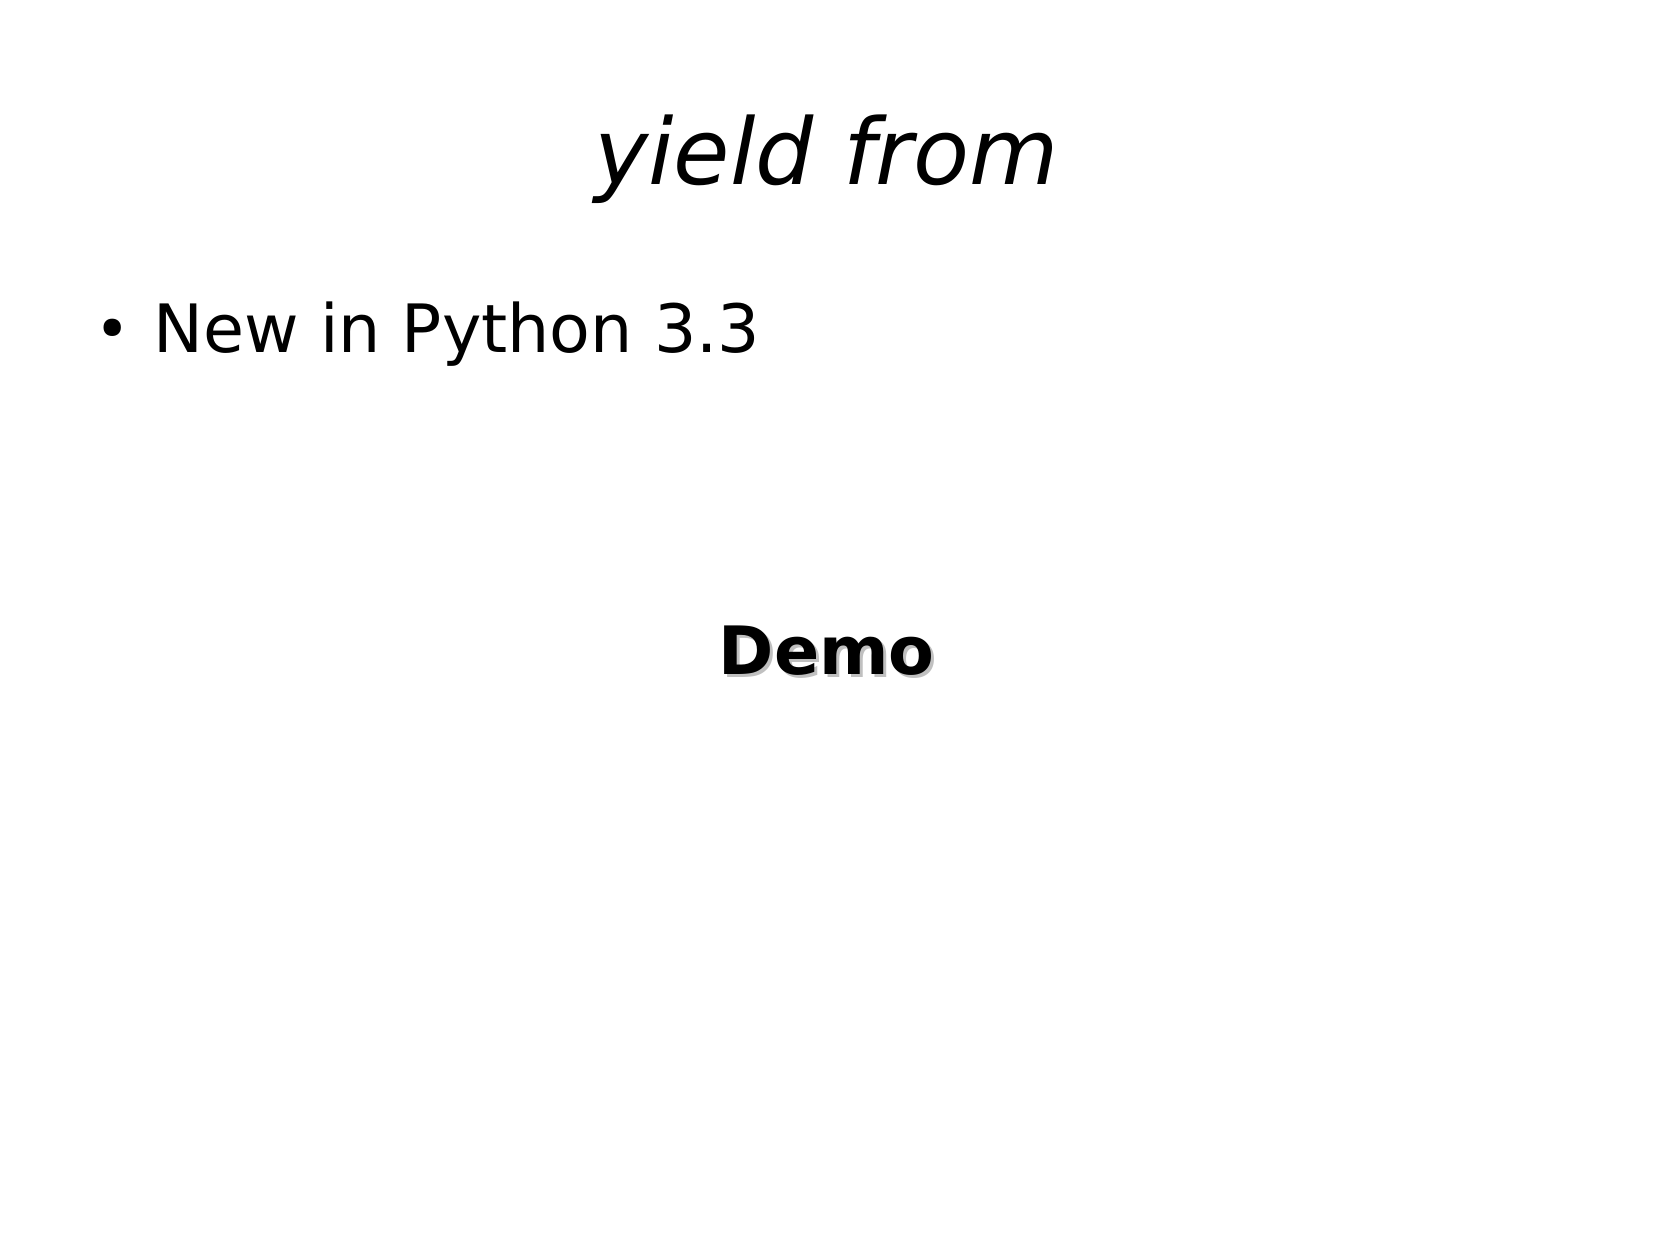

# yield from
New in Python 3.3
Demo